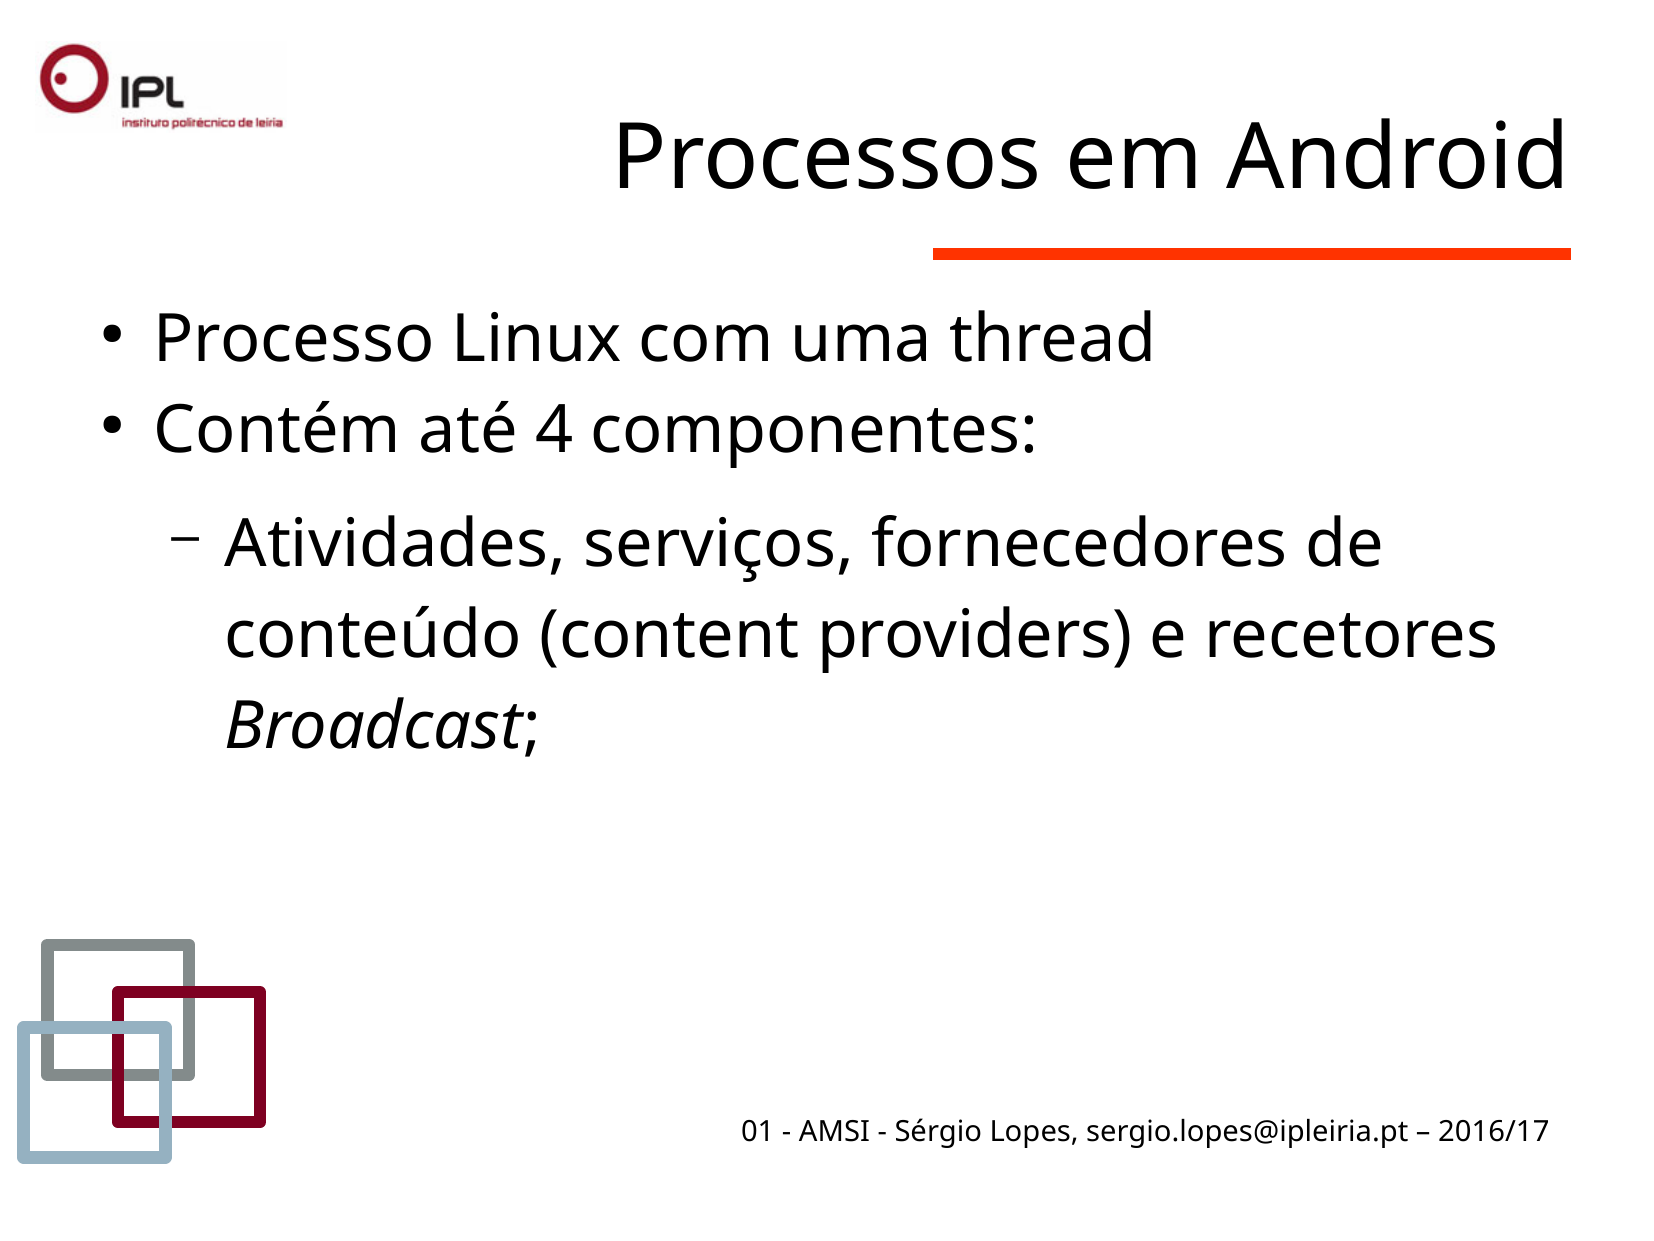

# Processos em Android
Processo Linux com uma thread
Contém até 4 componentes:
Atividades, serviços, fornecedores de conteúdo (content providers) e recetores Broadcast;
01 - AMSI - Sérgio Lopes, sergio.lopes@ipleiria.pt – 2016/17